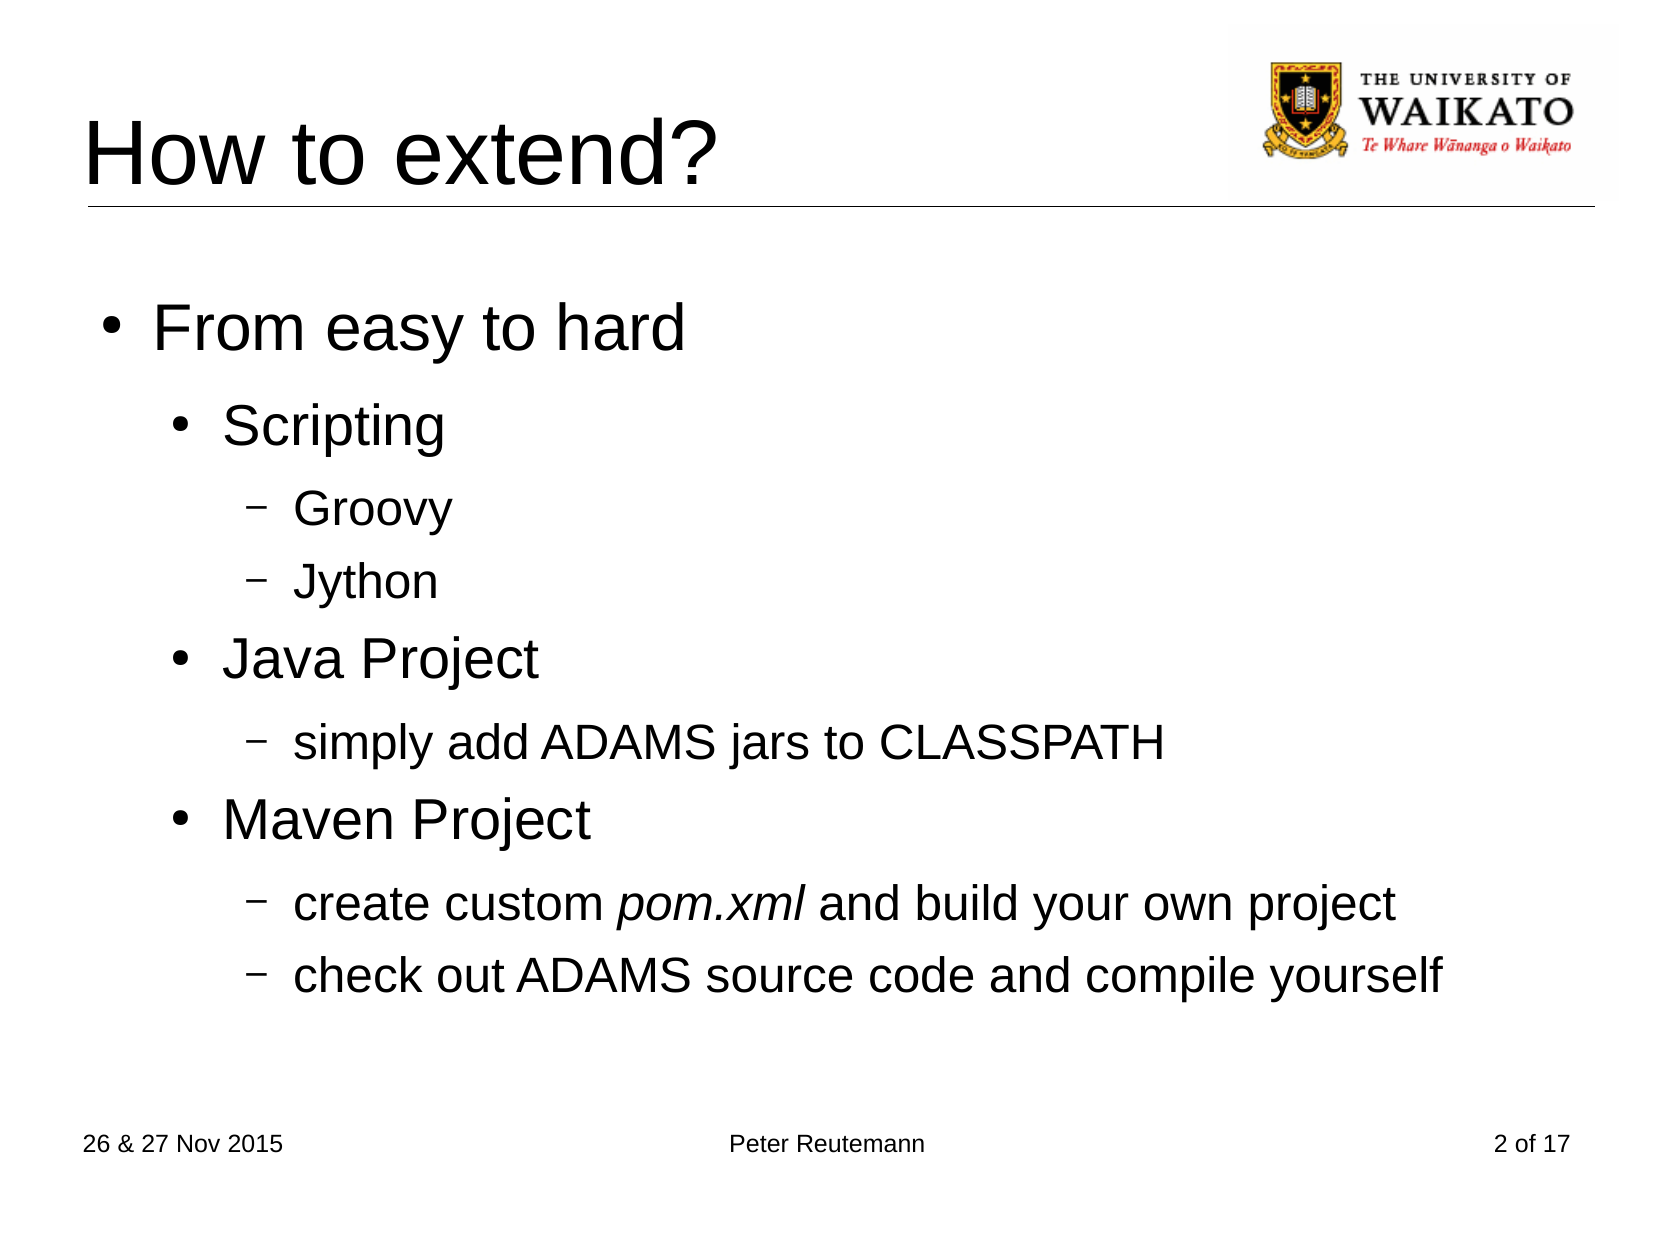

# How to extend?
From easy to hard
Scripting
Groovy
Jython
Java Project
simply add ADAMS jars to CLASSPATH
Maven Project
create custom pom.xml and build your own project
check out ADAMS source code and compile yourself
26 & 27 Nov 2015
Peter Reutemann
2